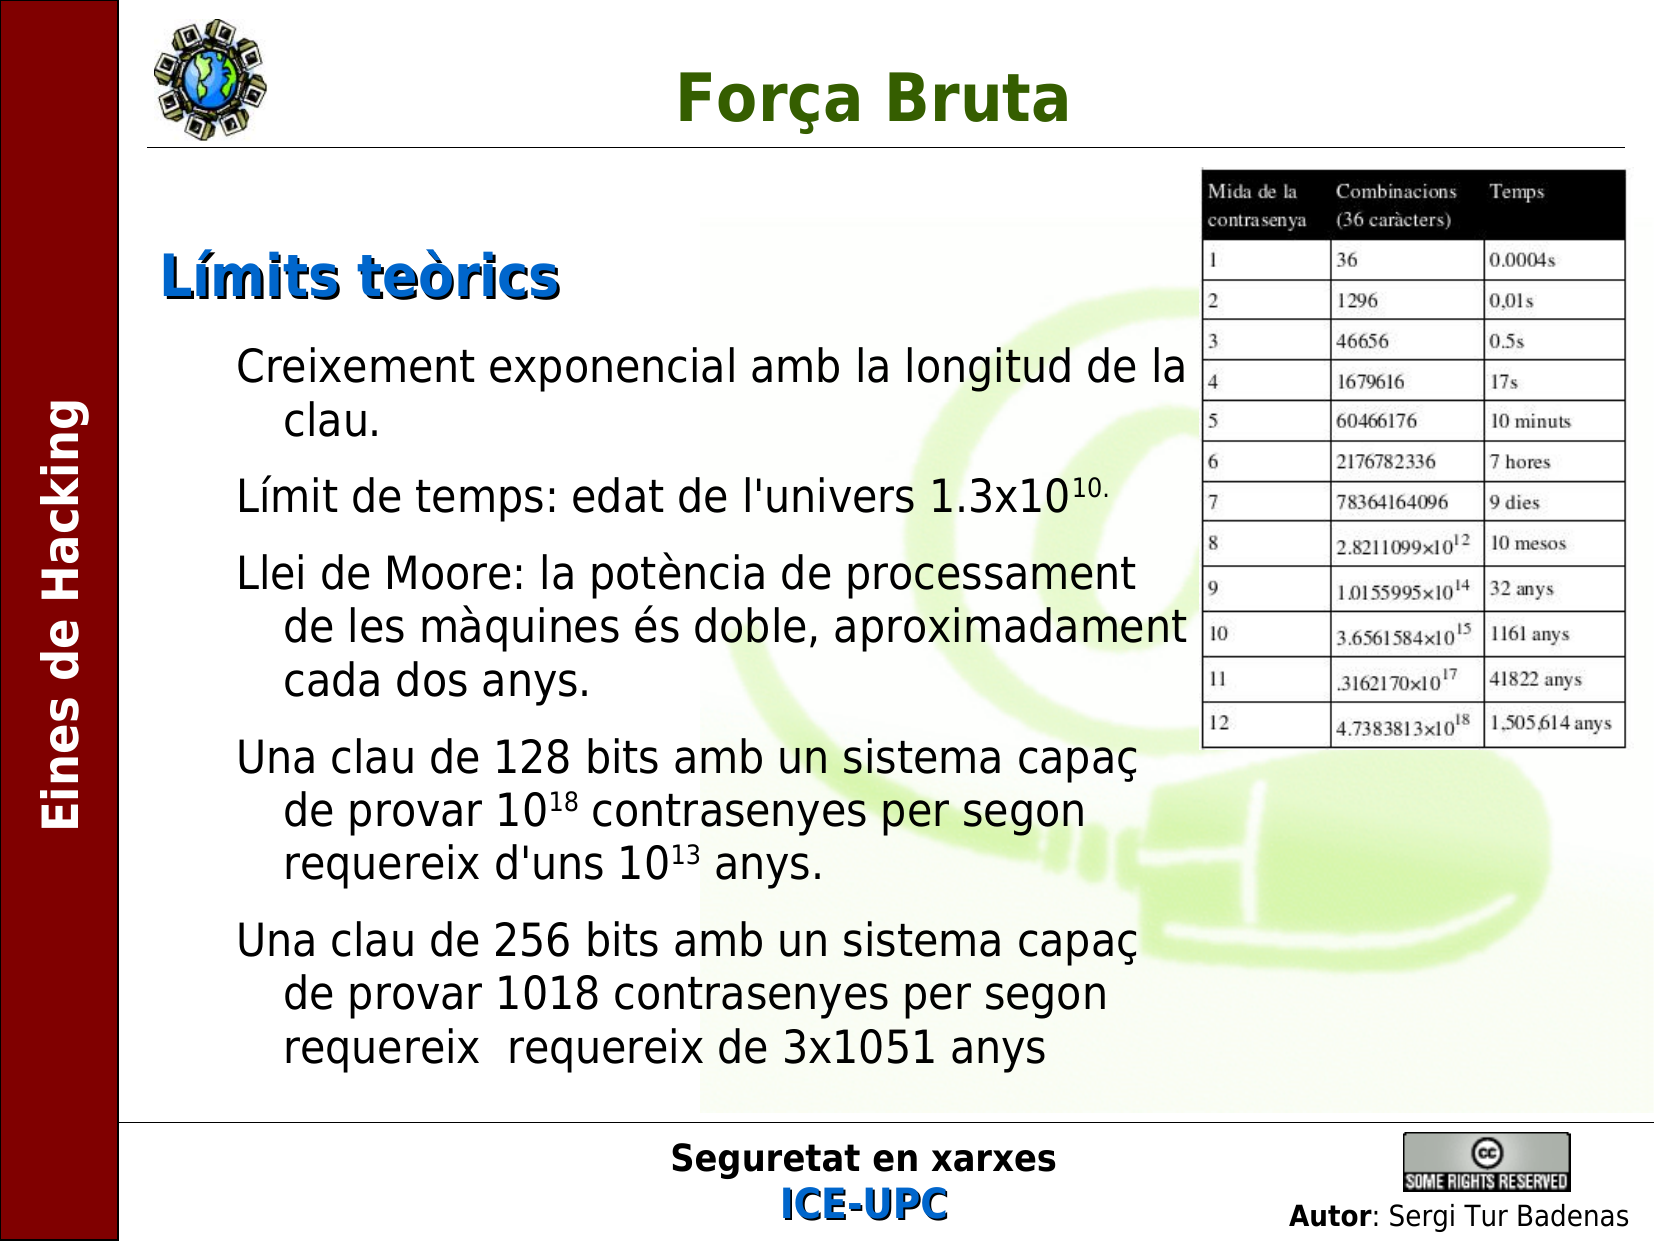

# Força Bruta
Límits teòrics
Creixement exponencial amb la longitud de la clau.
Límit de temps: edat de l'univers 1.3x1010.
Llei de Moore: la potència de processament de les màquines és doble, aproximadament cada dos anys.
Una clau de 128 bits amb un sistema capaç de provar 1018 contrasenyes per segon requereix d'uns 1013 anys.
Una clau de 256 bits amb un sistema capaç de provar 1018 contrasenyes per segon requereix requereix de 3x1051 anys